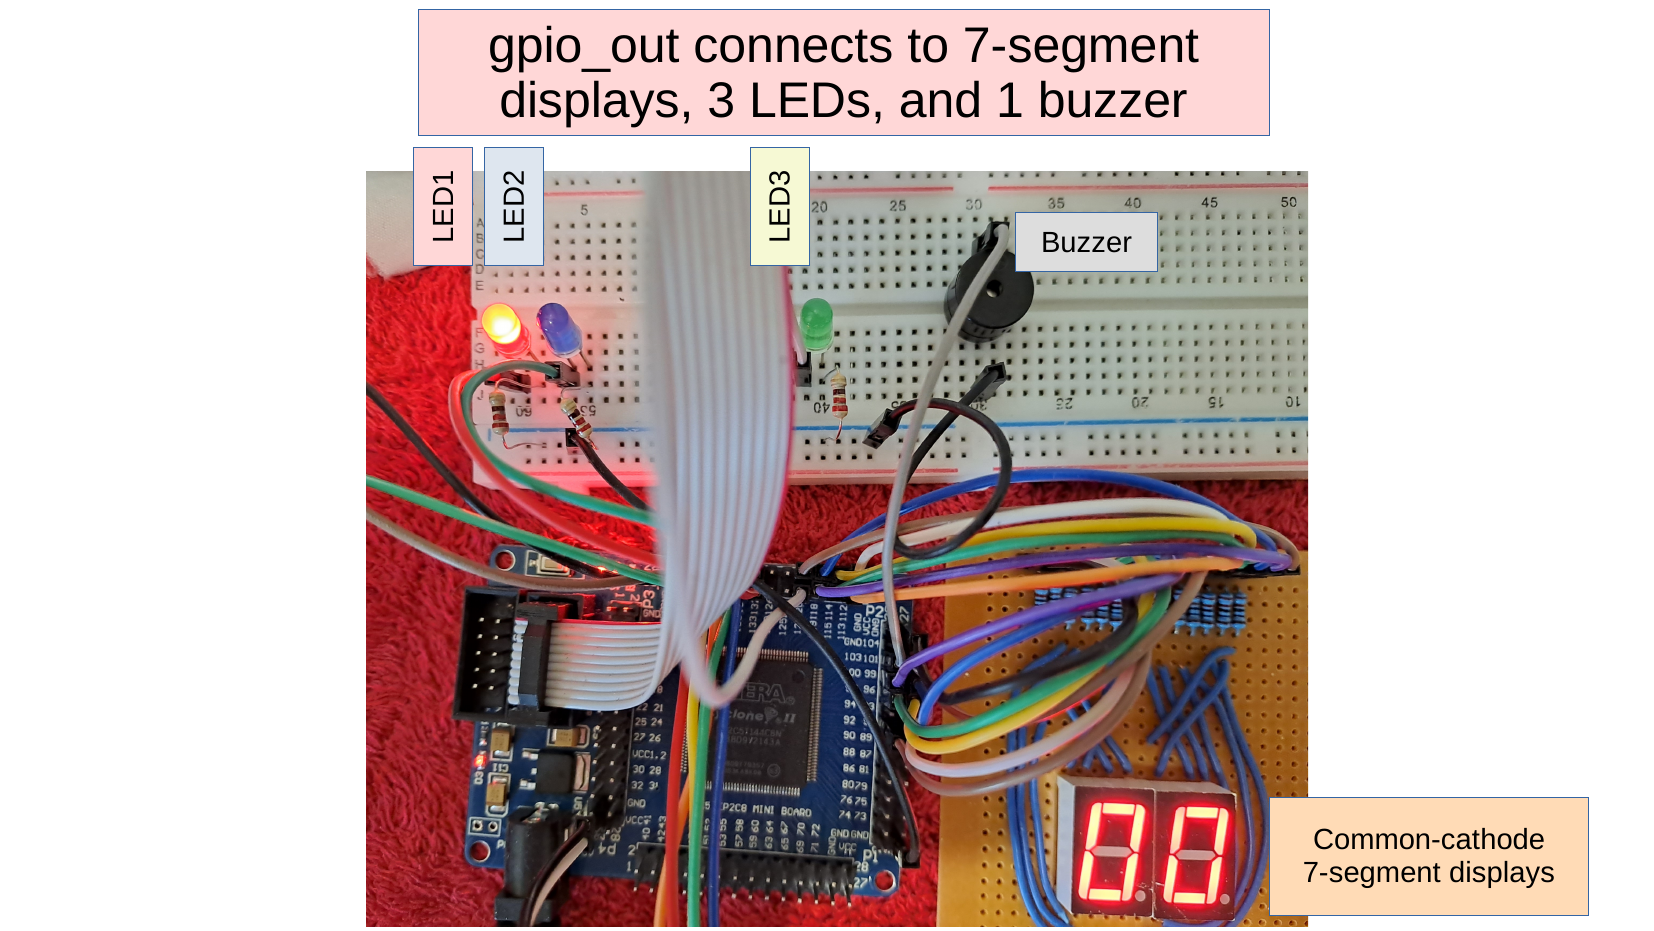

gpio_out connects to 7-segment displays, 3 LEDs, and 1 buzzer
LED1
LED2
LED3
Buzzer
Common-cathode
7-segment displays